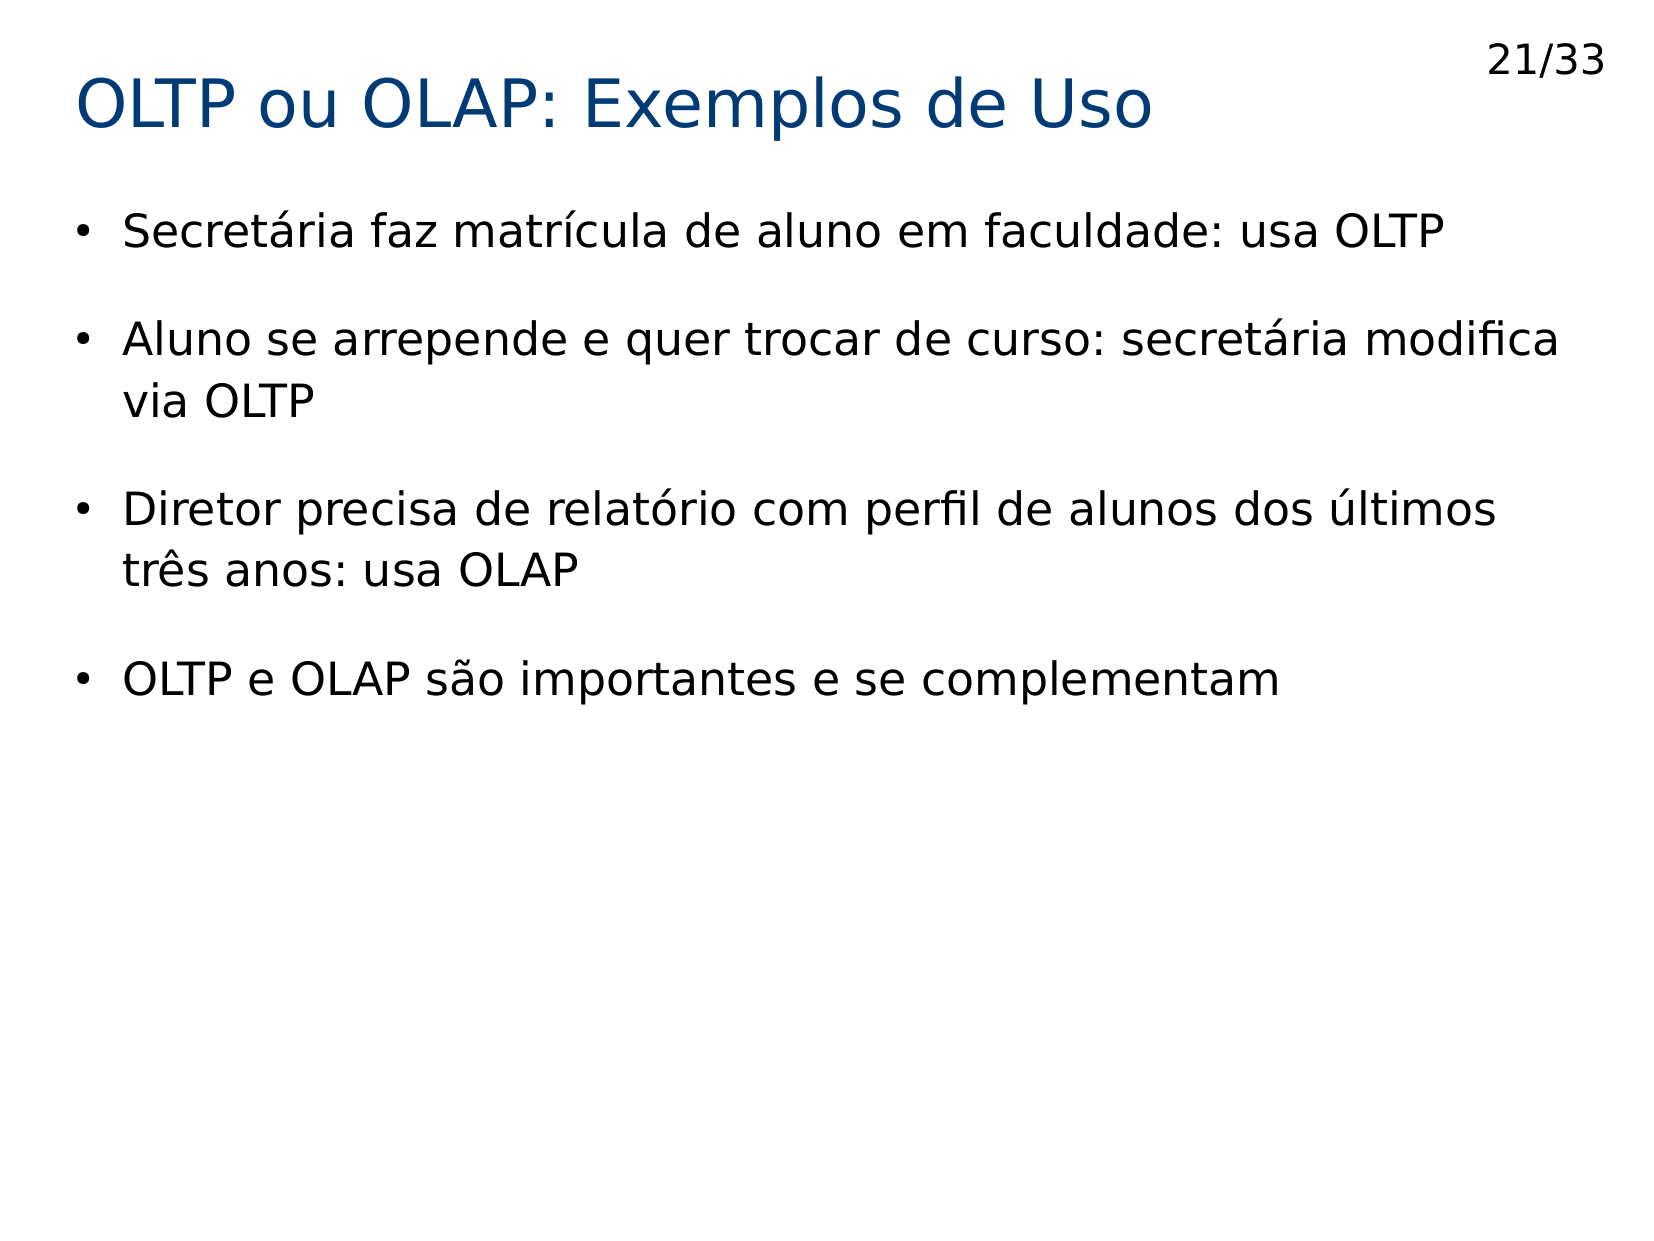

# OLTP ou OLAP: Exemplos de Uso
21
Secretária faz matrícula de aluno em faculdade: usa OLTP
Aluno se arrepende e quer trocar de curso: secretária modifica via OLTP
Diretor precisa de relatório com perfil de alunos dos últimos três anos: usa OLAP
OLTP e OLAP são importantes e se complementam